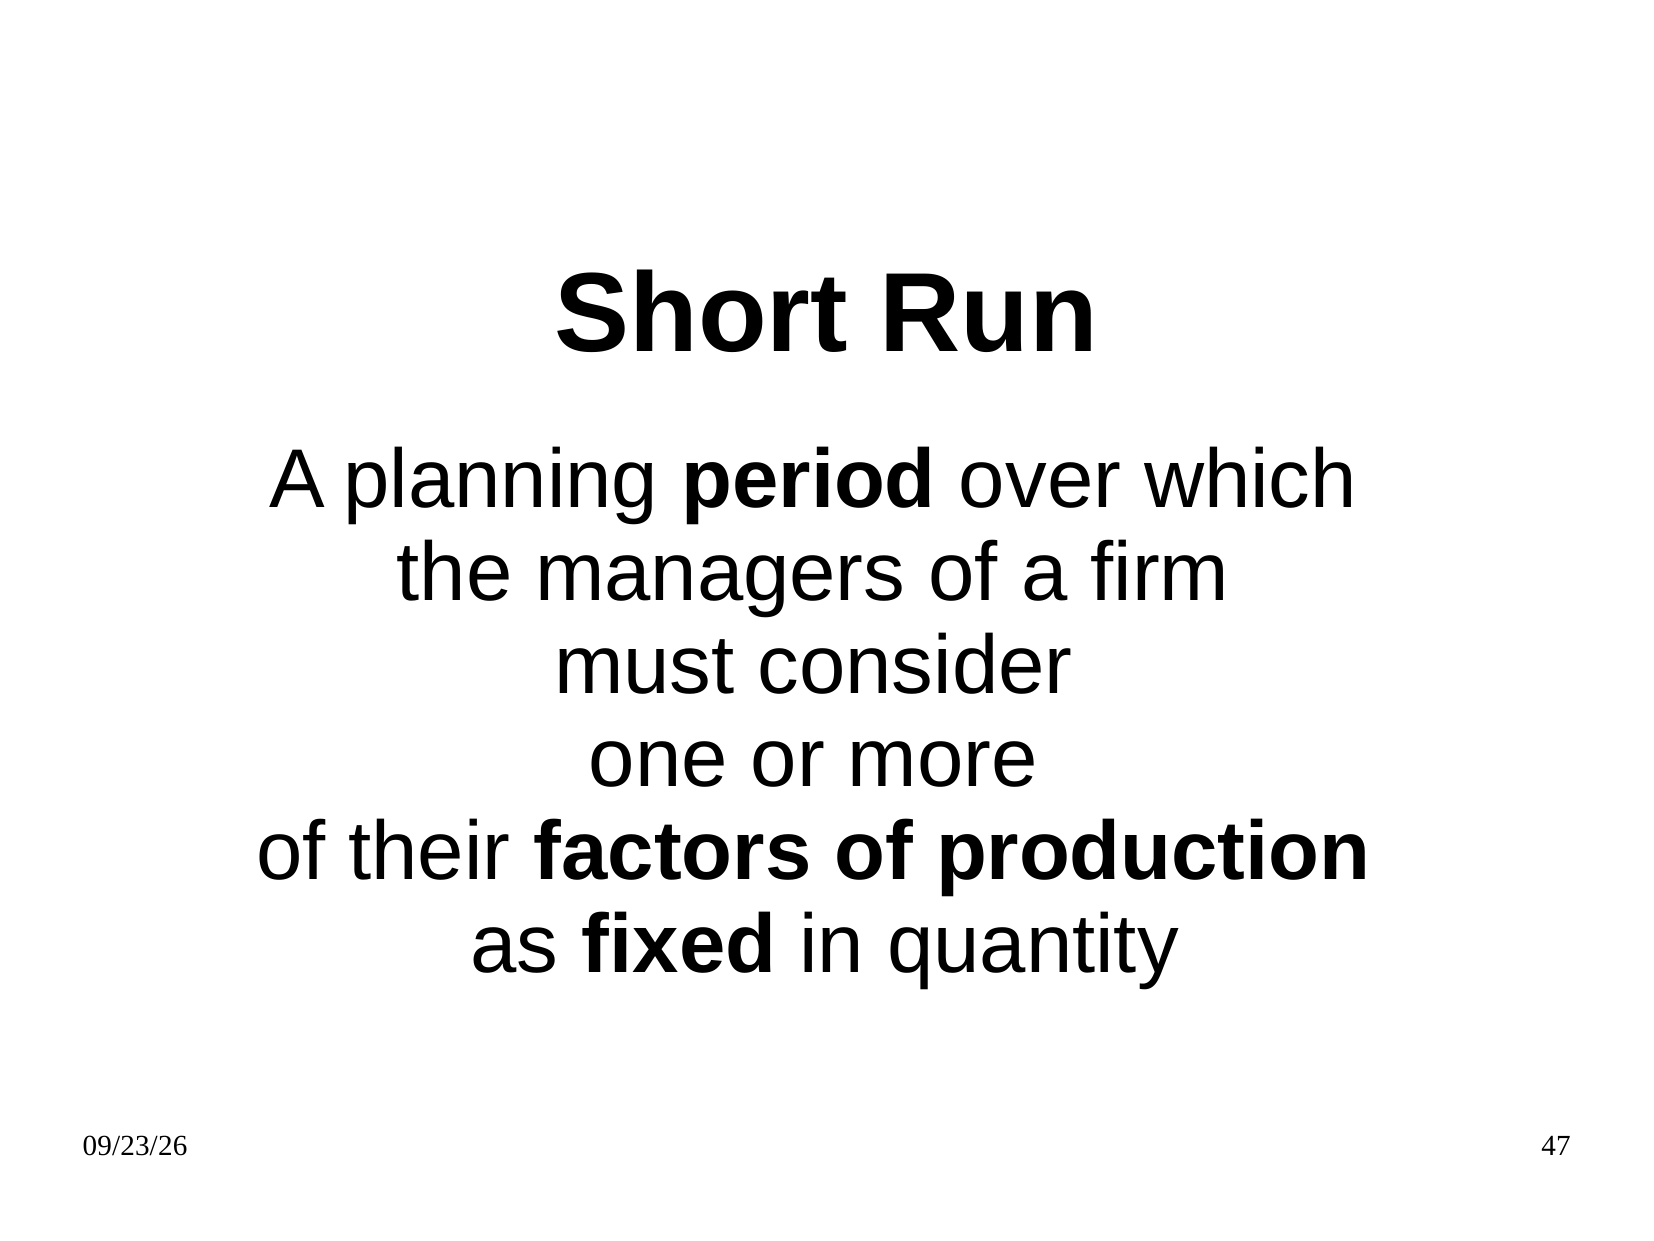

# Short Run
A planning period over which
the managers of a firm
must consider
one or more
of their factors of production
as fixed in quantity
47